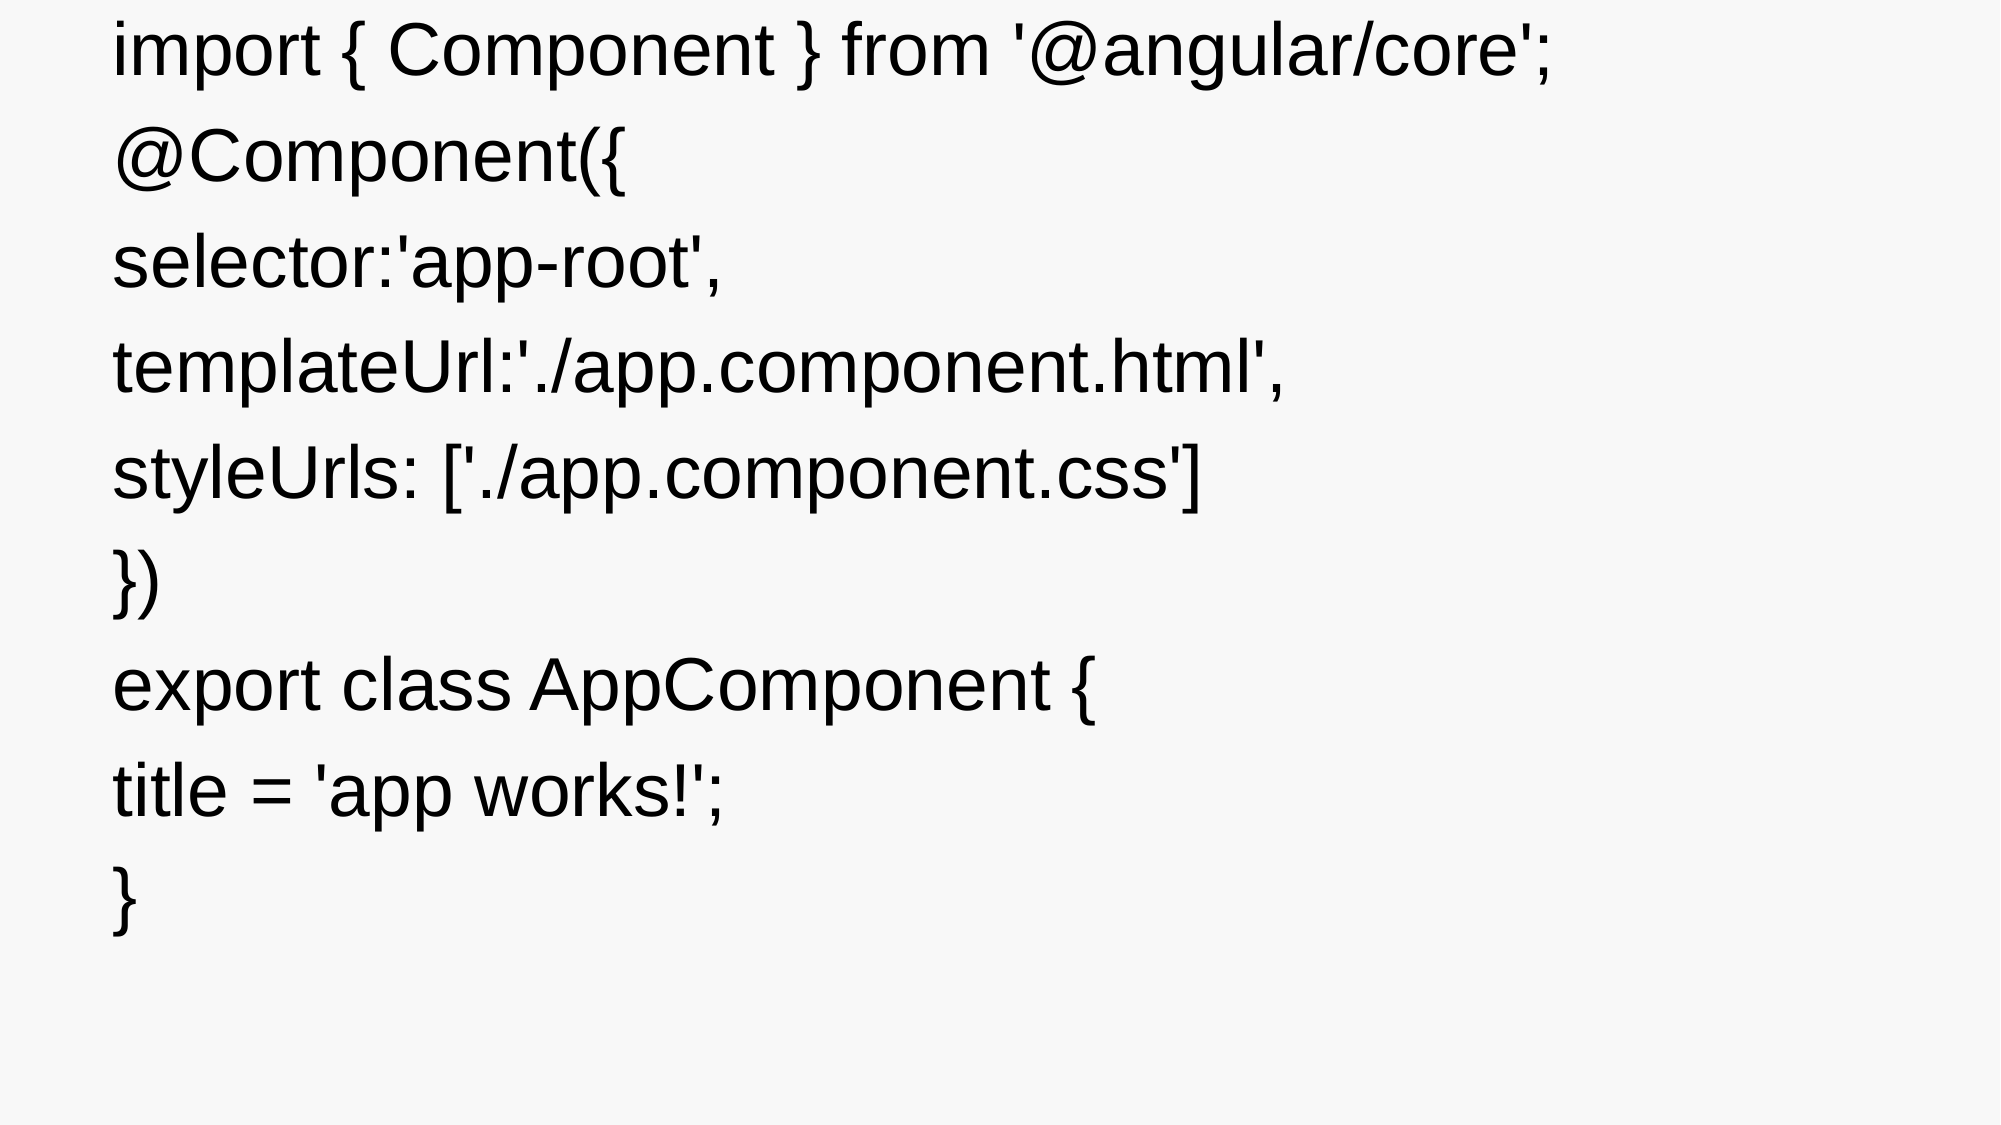

import { Component } from '@angular/core';
@Component({
selector:'app-root',
templateUrl:'./app.component.html',
styleUrls: ['./app.component.css']
})
export class AppComponent {
title = 'app works!';
}